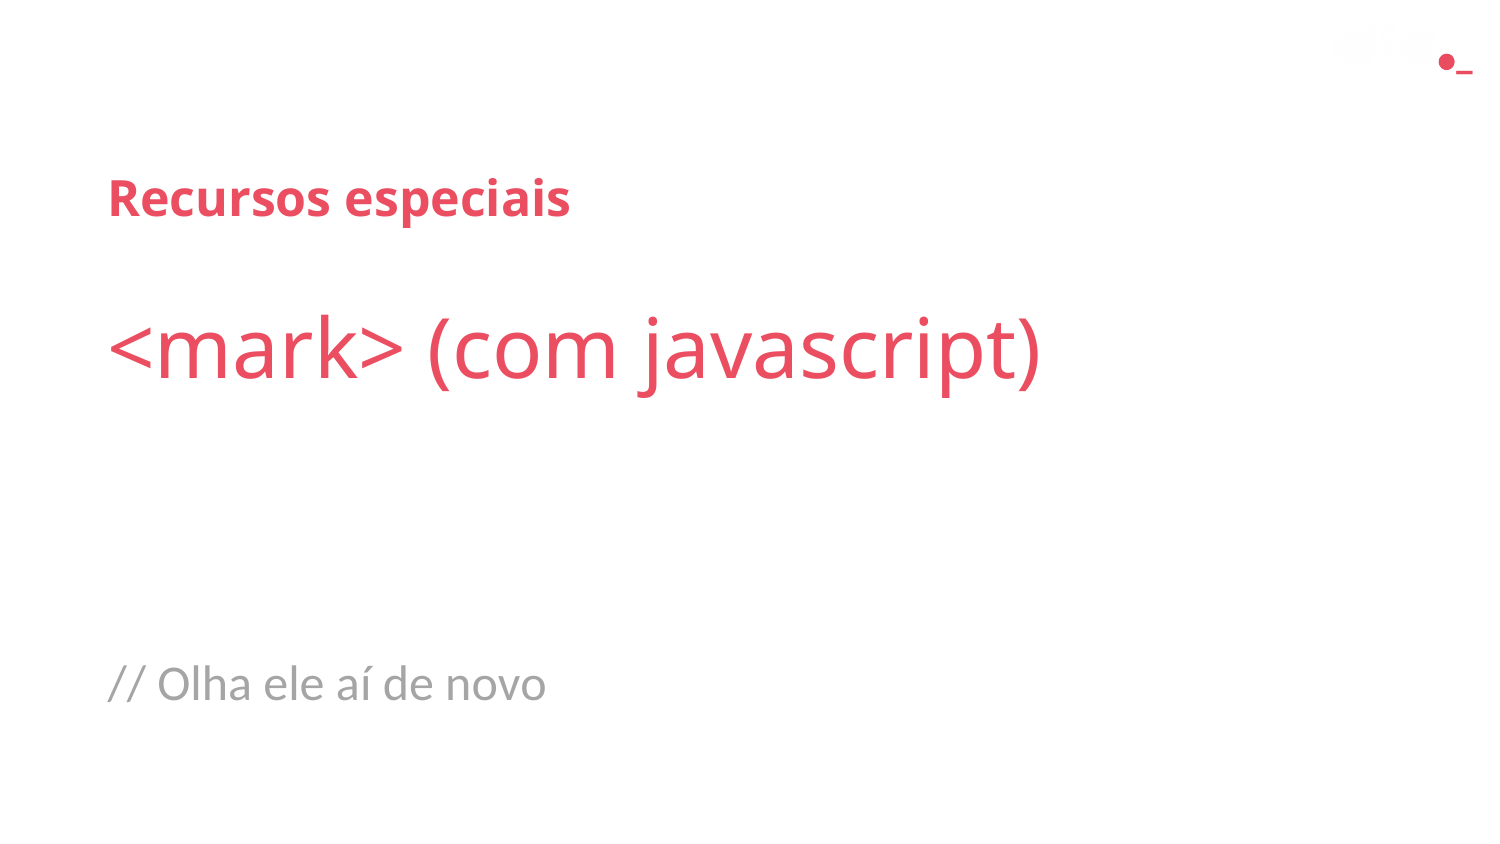

Recursos especiais
<mark> (com javascript)
// Olha ele aí de novo